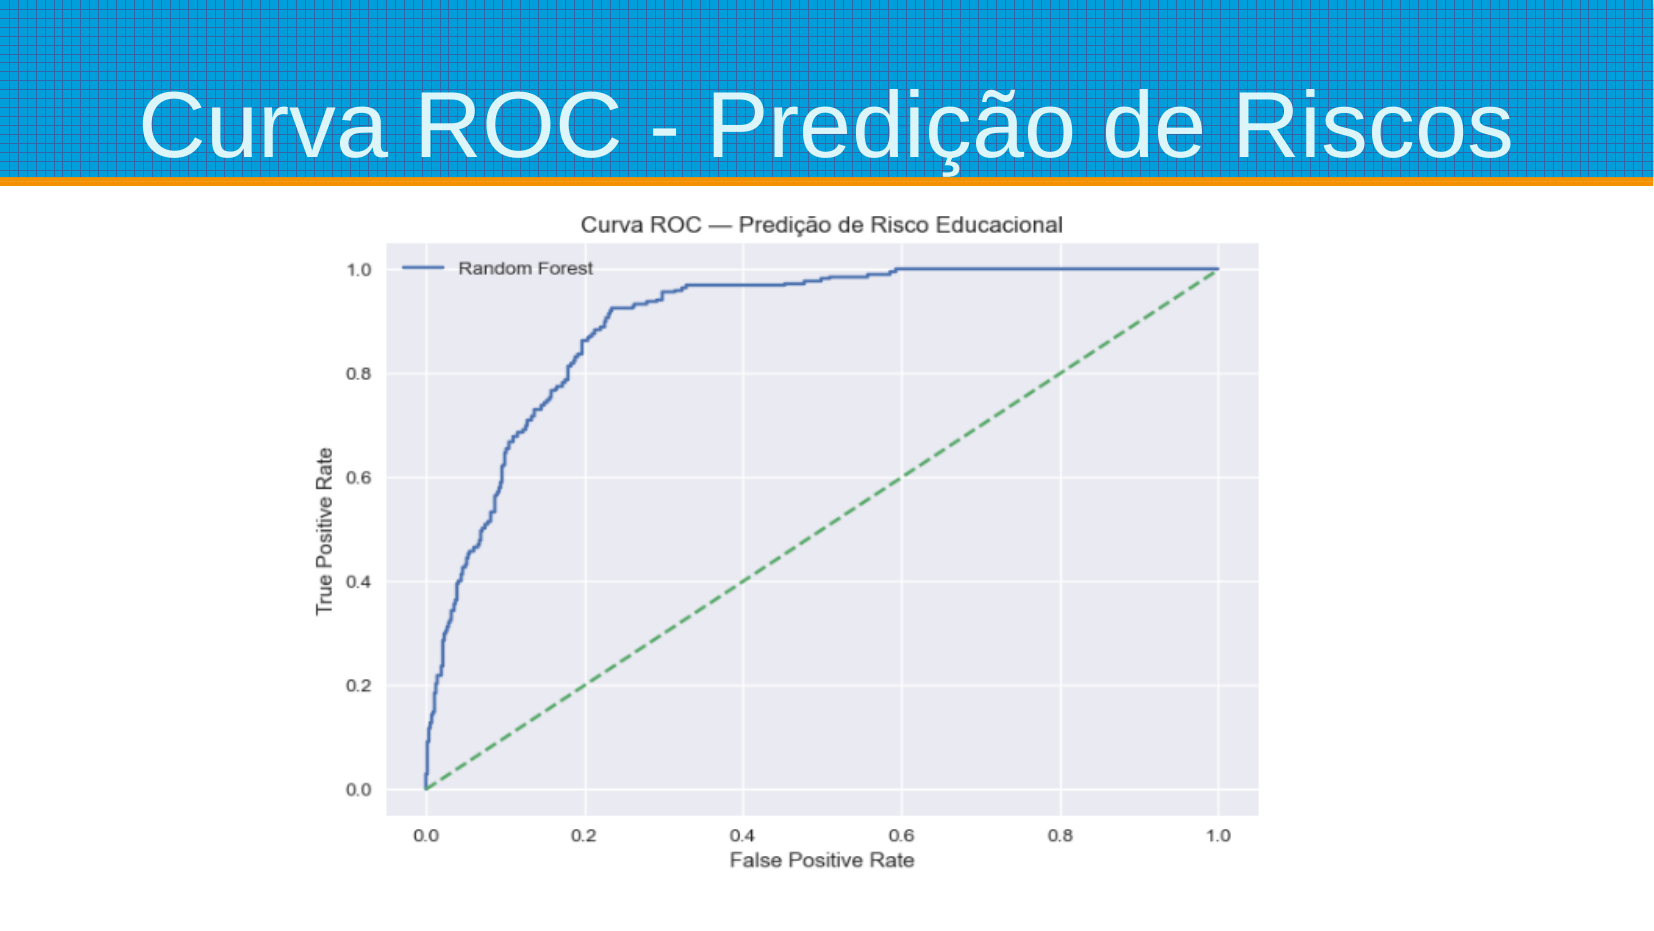

# Curva ROC - Predição de Riscos